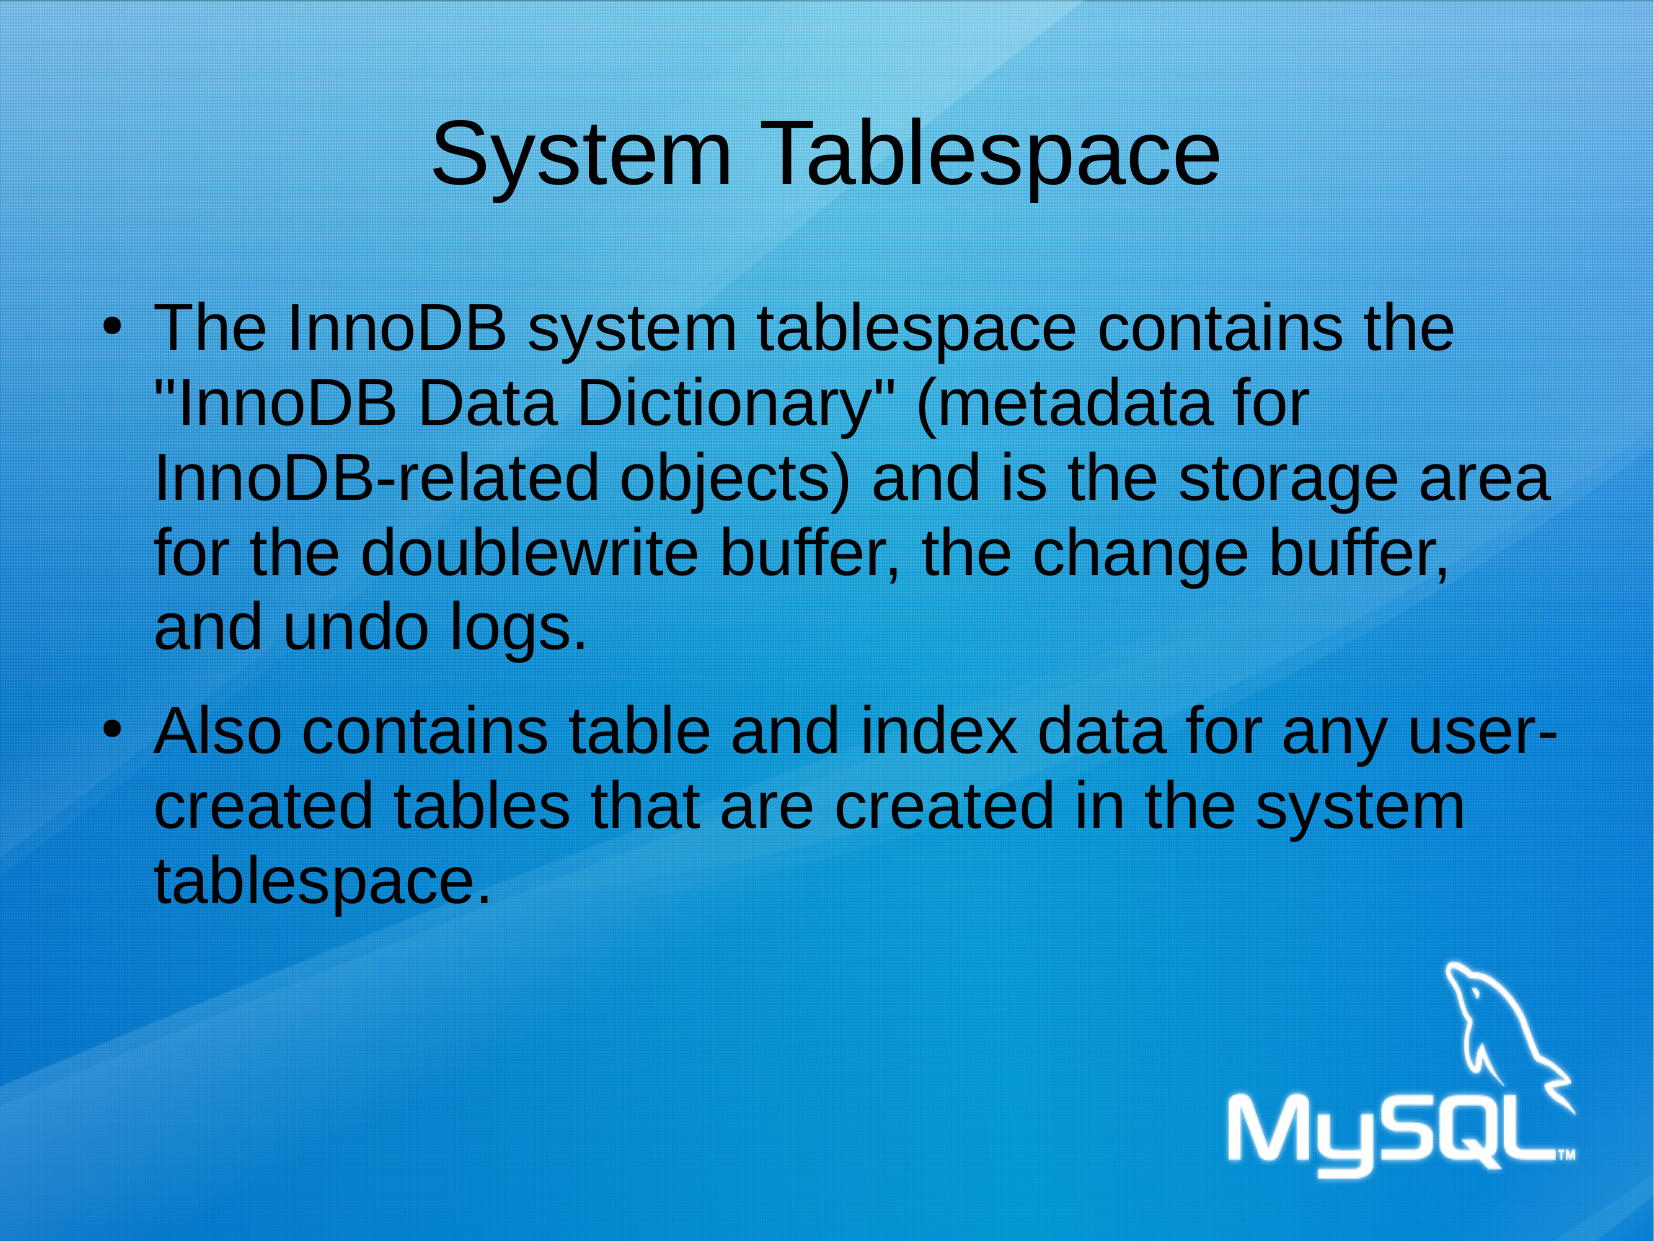

# System Tablespace
The InnoDB system tablespace contains the "InnoDB Data Dictionary" (metadata for InnoDB-related objects) and is the storage area for the doublewrite buffer, the change buffer, and undo logs.
Also contains table and index data for any user-created tables that are created in the system tablespace.